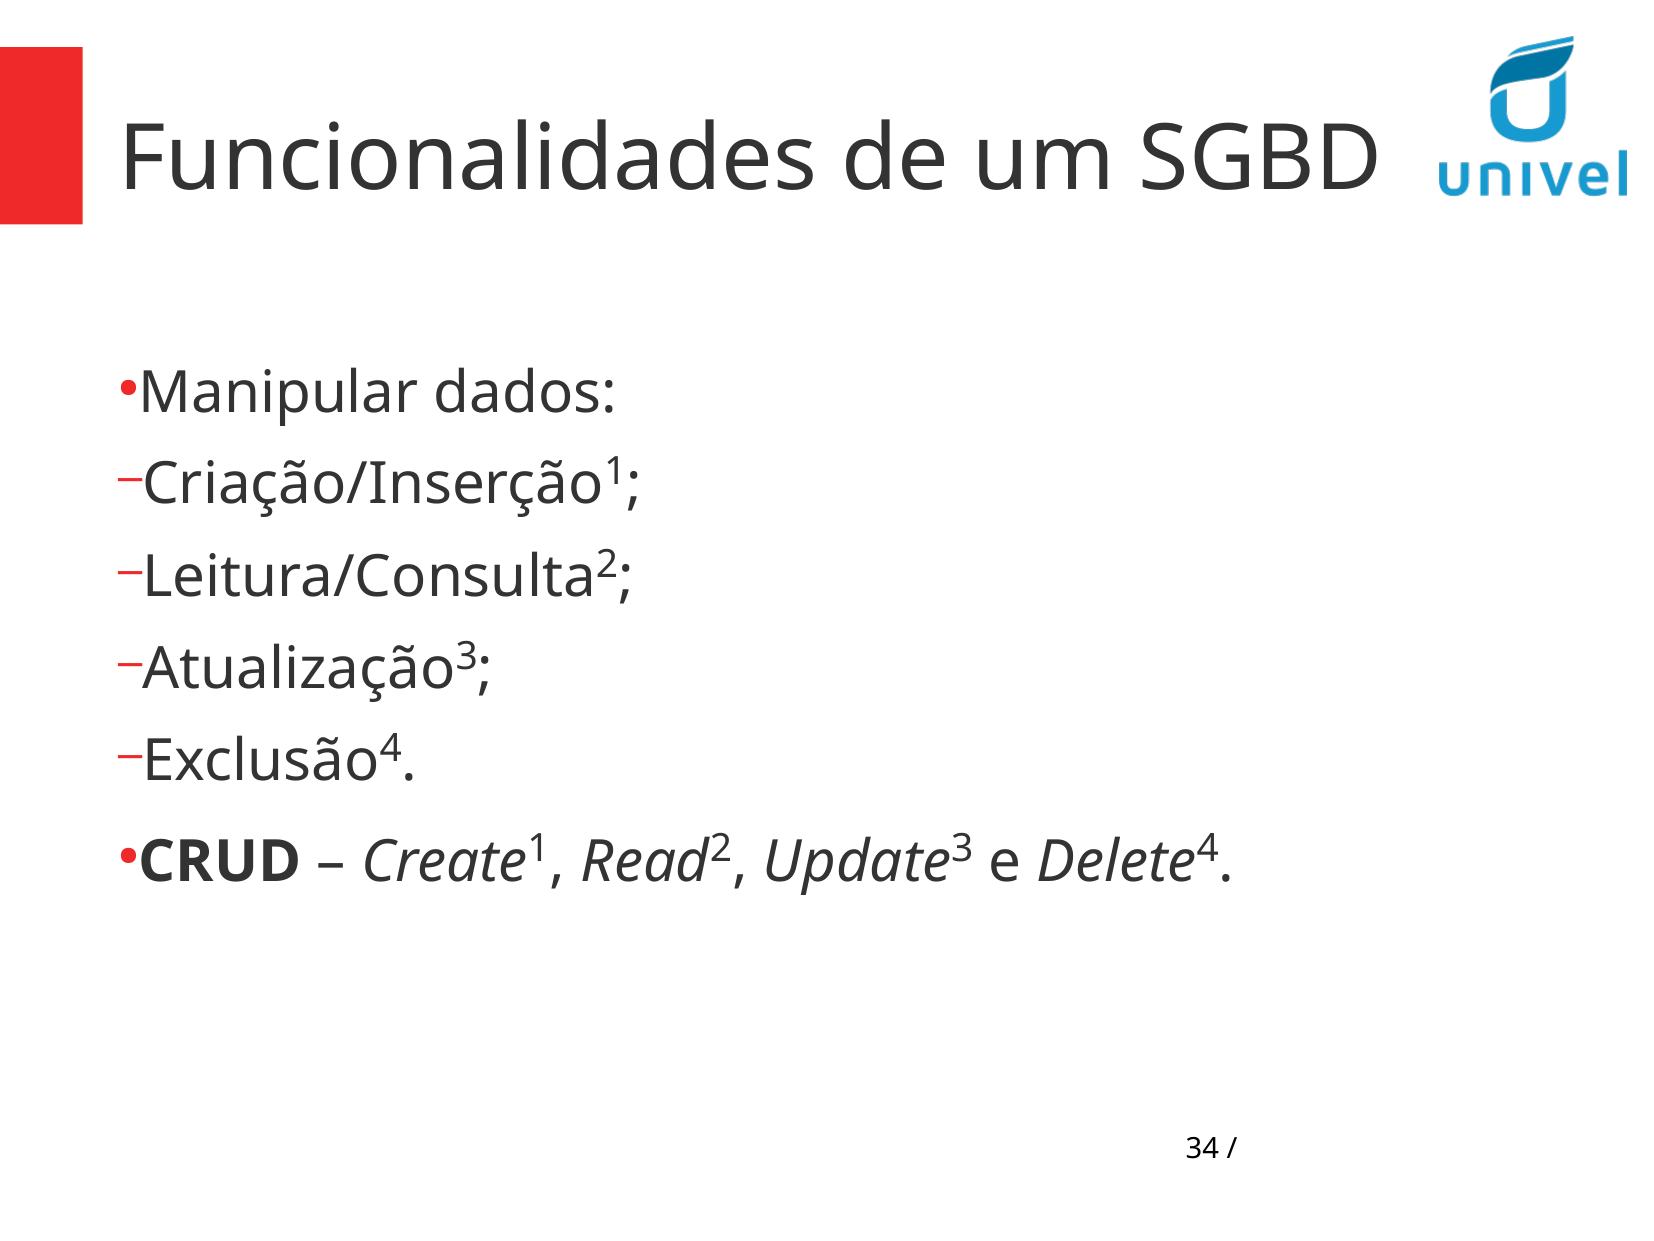

# Funcionalidades de um SGBD
Manipular dados:
Criação/Inserção1;
Leitura/Consulta2;
Atualização3;
Exclusão4.
CRUD – Create1, Read2, Update3 e Delete4.